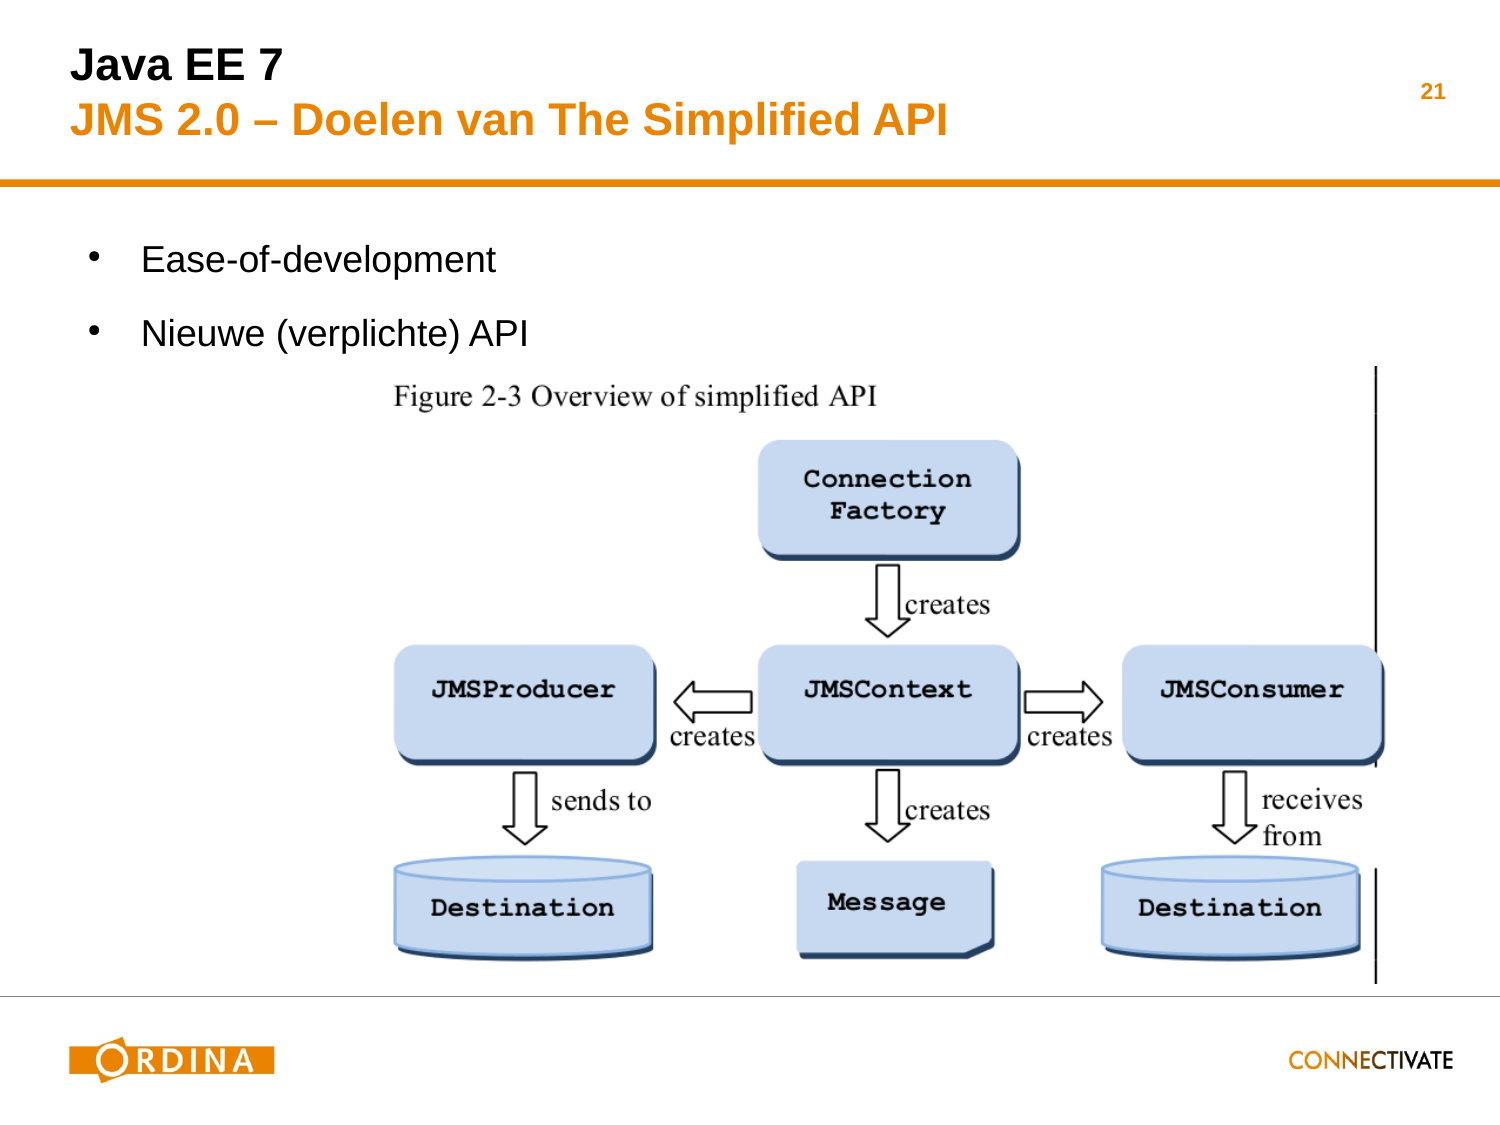

# Java EE 7 JMS 2.0 – Doelen van The Simplified API
Ease-of-development
Nieuwe (verplichte) API